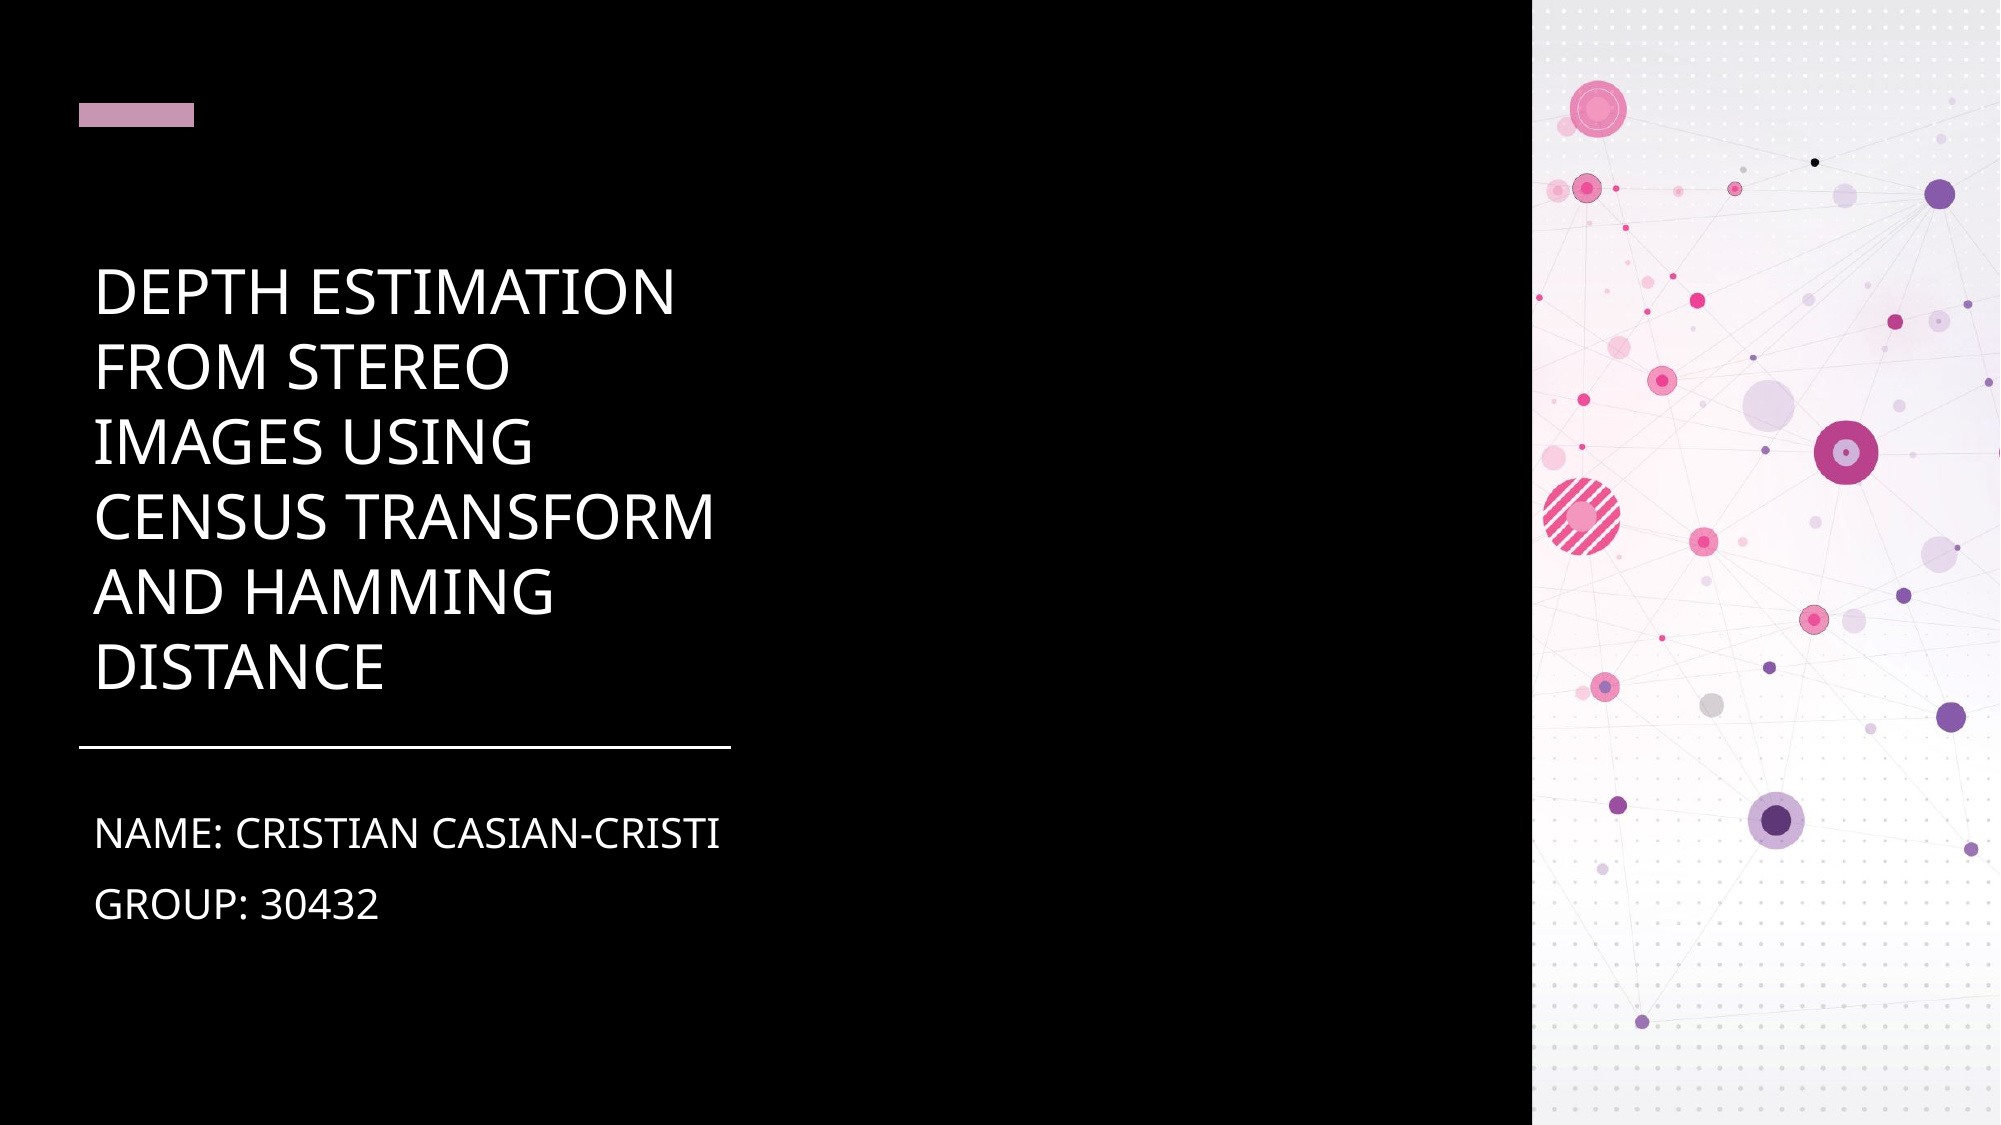

# DEPTH ESTIMATION FROM STEREO IMAGES USING CENSUS TRANSFORM AND HAMMING DISTANCE
Name: Cristian Casian-Cristi
Group: 30432